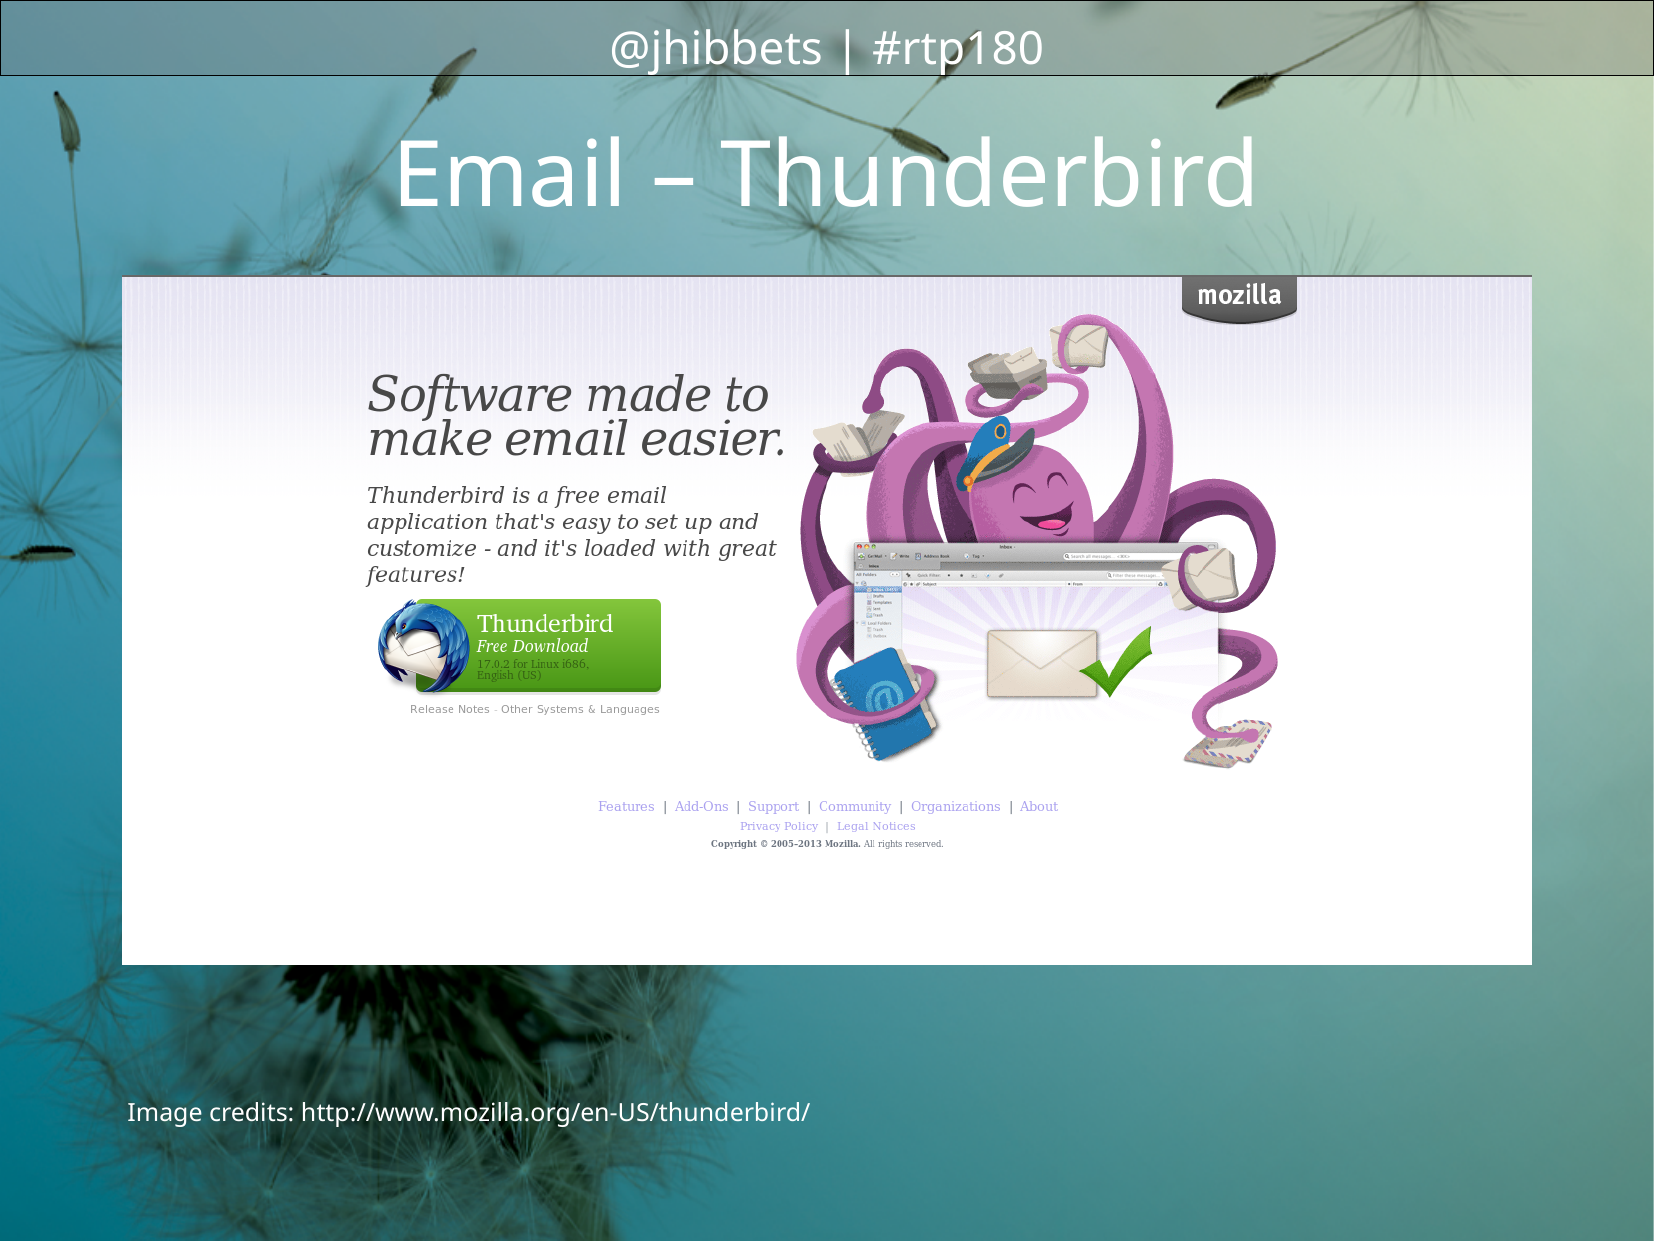

# Email – Thunderbird
Image credits: http://www.mozilla.org/en-US/thunderbird/